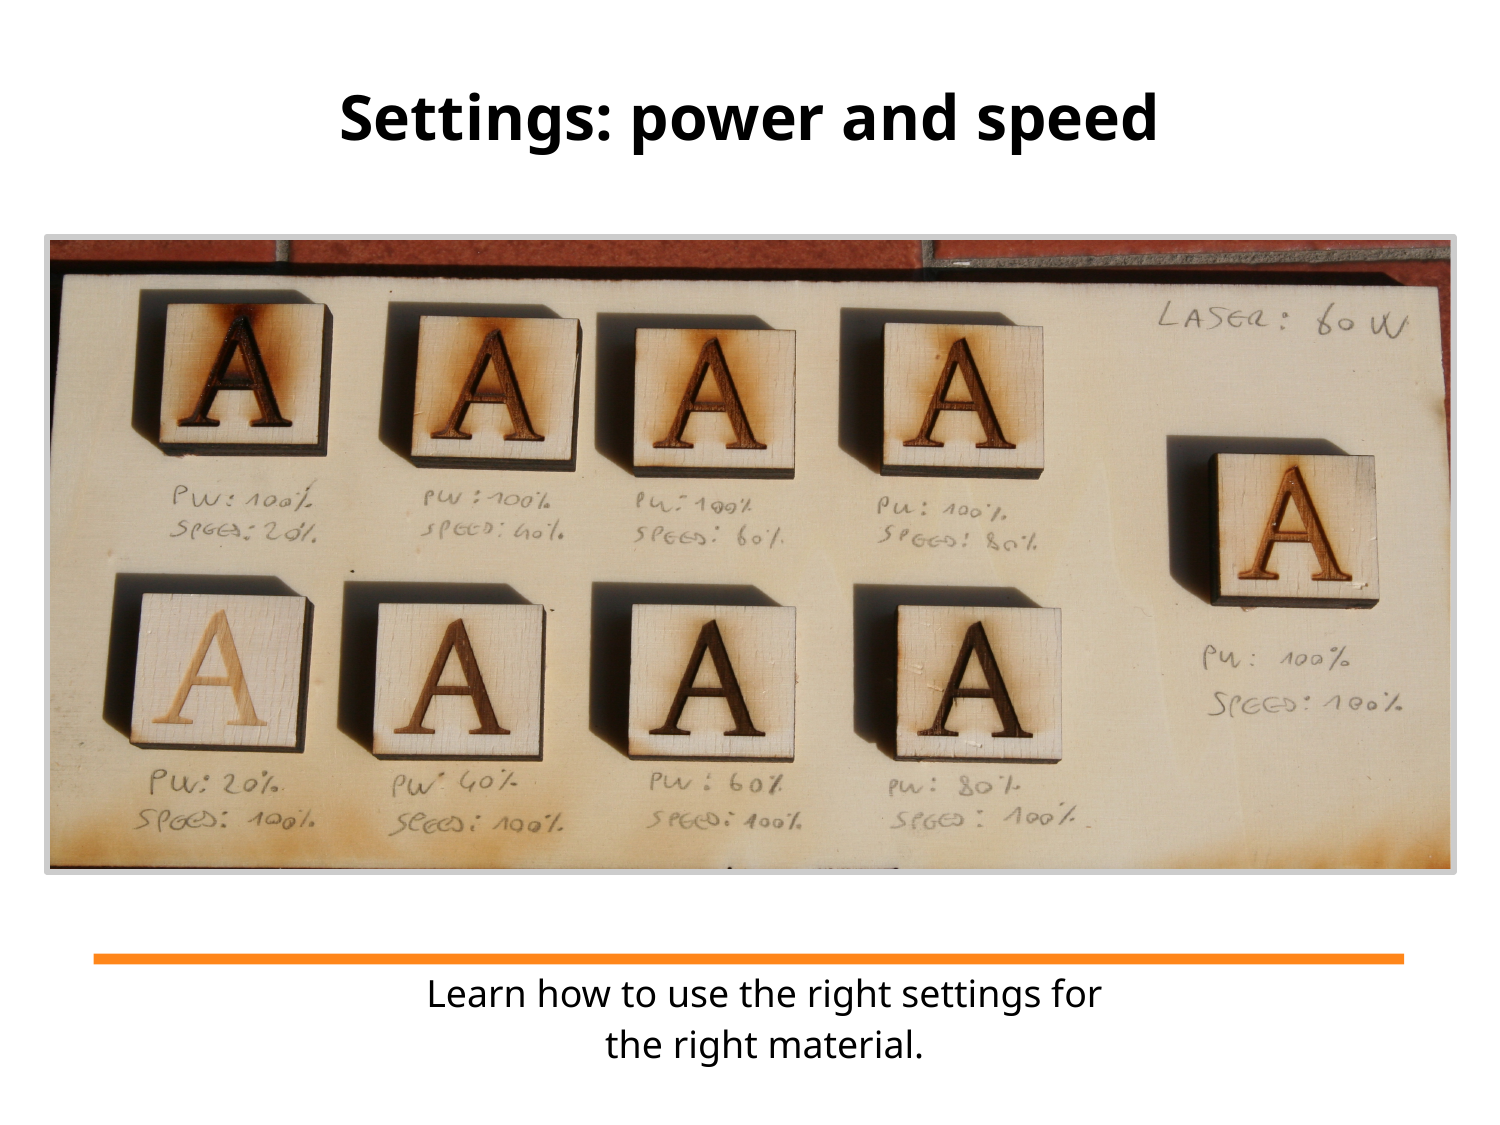

# Settings: power and speed
Learn how to use the right settings for the right material.